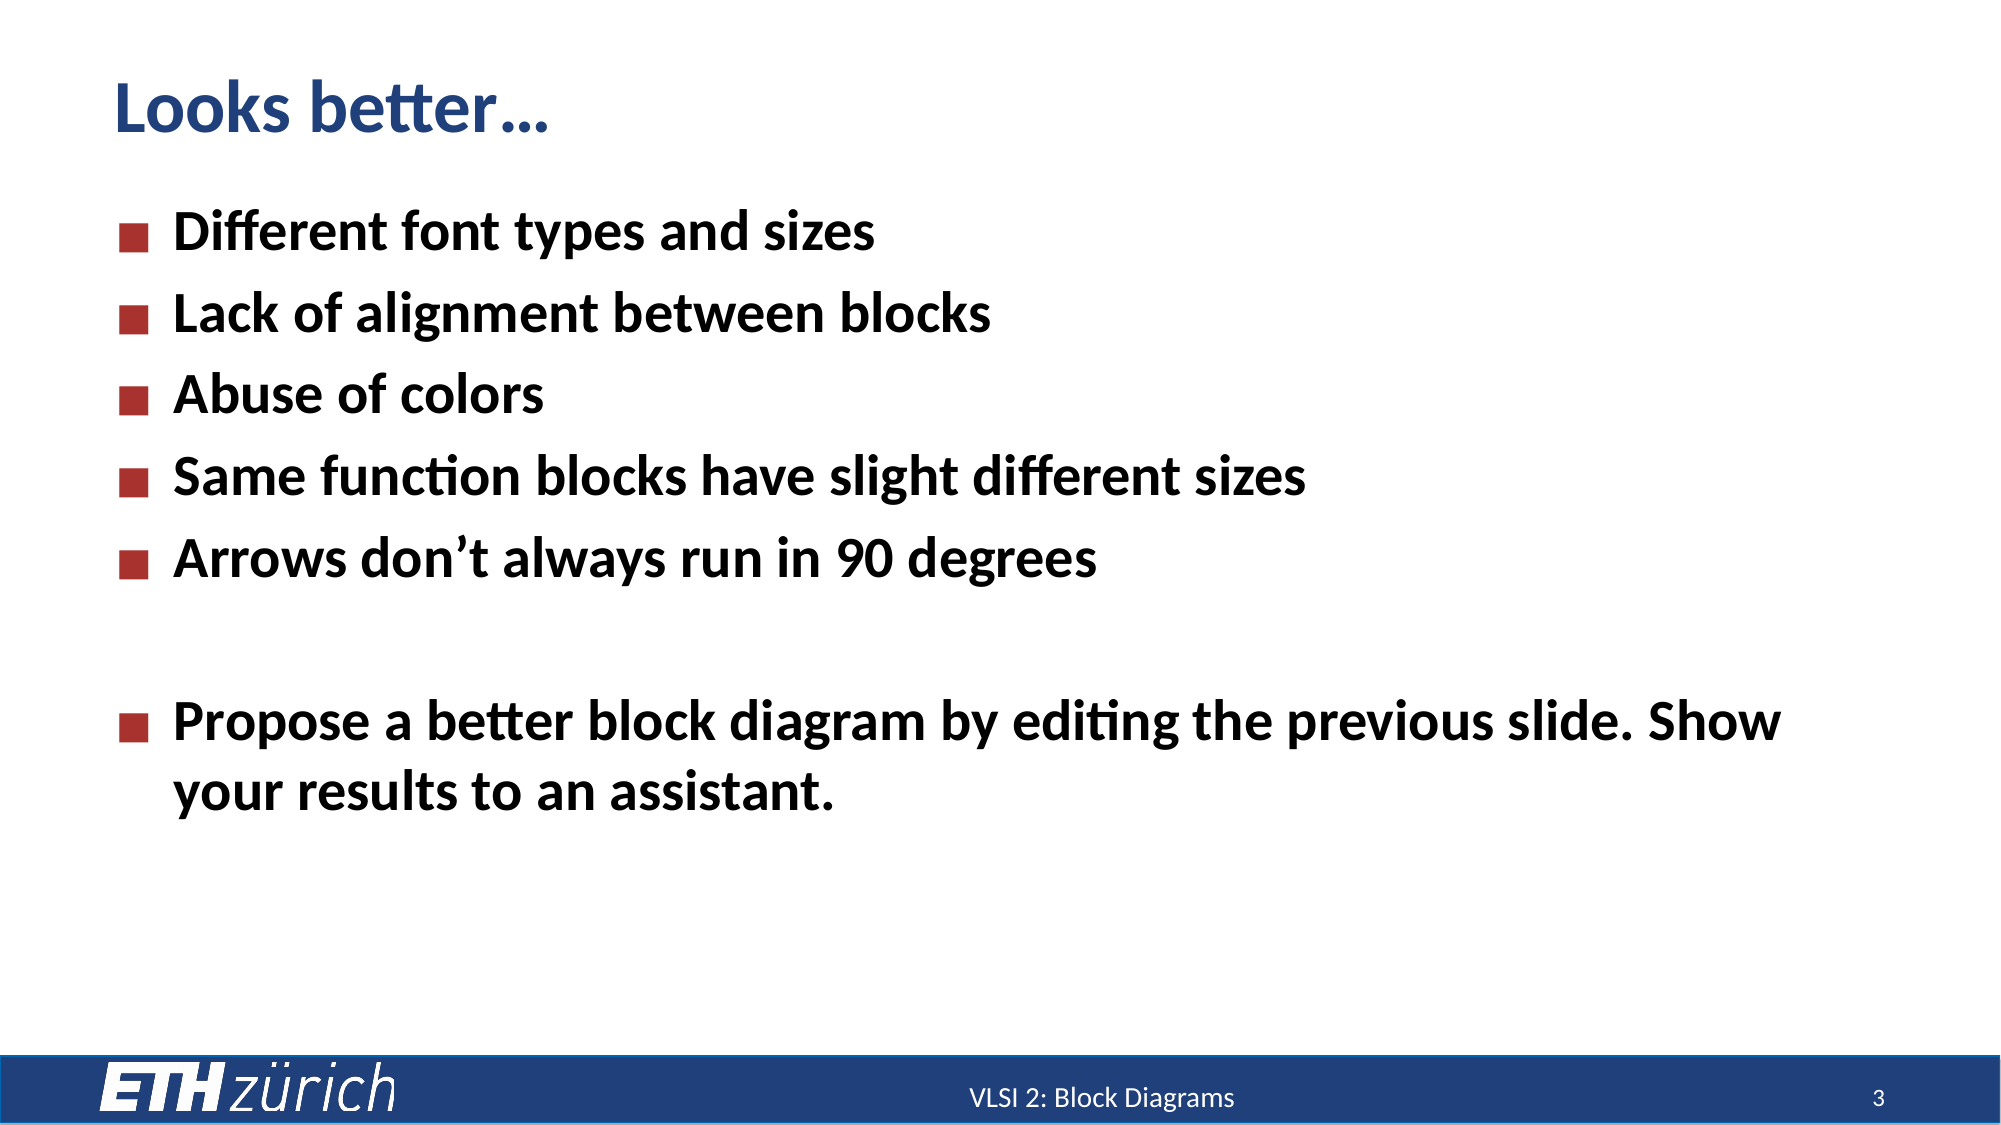

# Looks better…
Different font types and sizes
Lack of alignment between blocks
Abuse of colors
Same function blocks have slight different sizes
Arrows don’t always run in 90 degrees
Propose a better block diagram by editing the previous slide. Show your results to an assistant.
VLSI 2: Block Diagrams